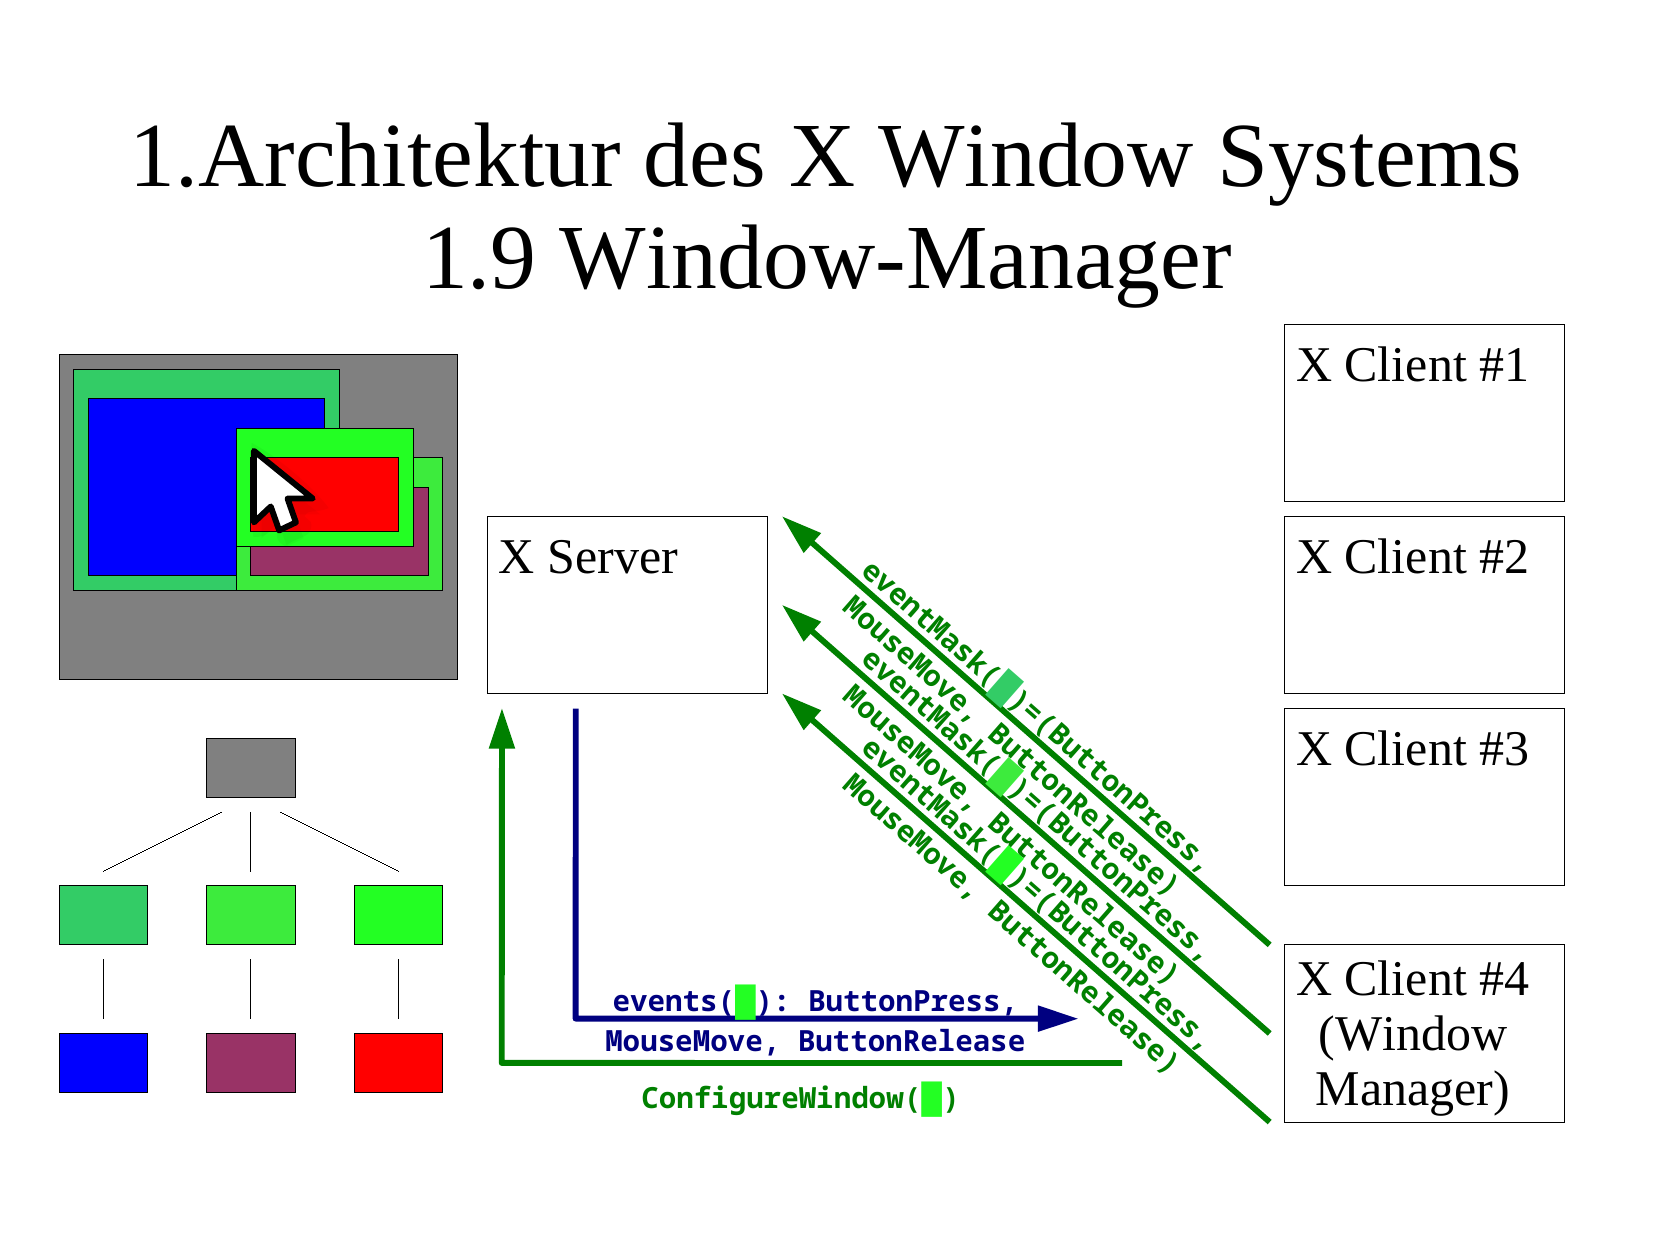

# 1.Architektur des X Window Systems 1.9 Window-Manager
X Client #1
events(█): ButtonPress,
MouseMove, ButtonRelease
ConfigureWindow(█)
X Server
eventMask(█)=(ButtonPress,
MouseMove, ButtonRelease)
eventMask(█)=(ButtonPress,
MouseMove, ButtonRelease)
eventMask(█)=(ButtonPress,
MouseMove, ButtonRelease)
X Client #2
X Client #3
X Client #4
(Window
Manager)